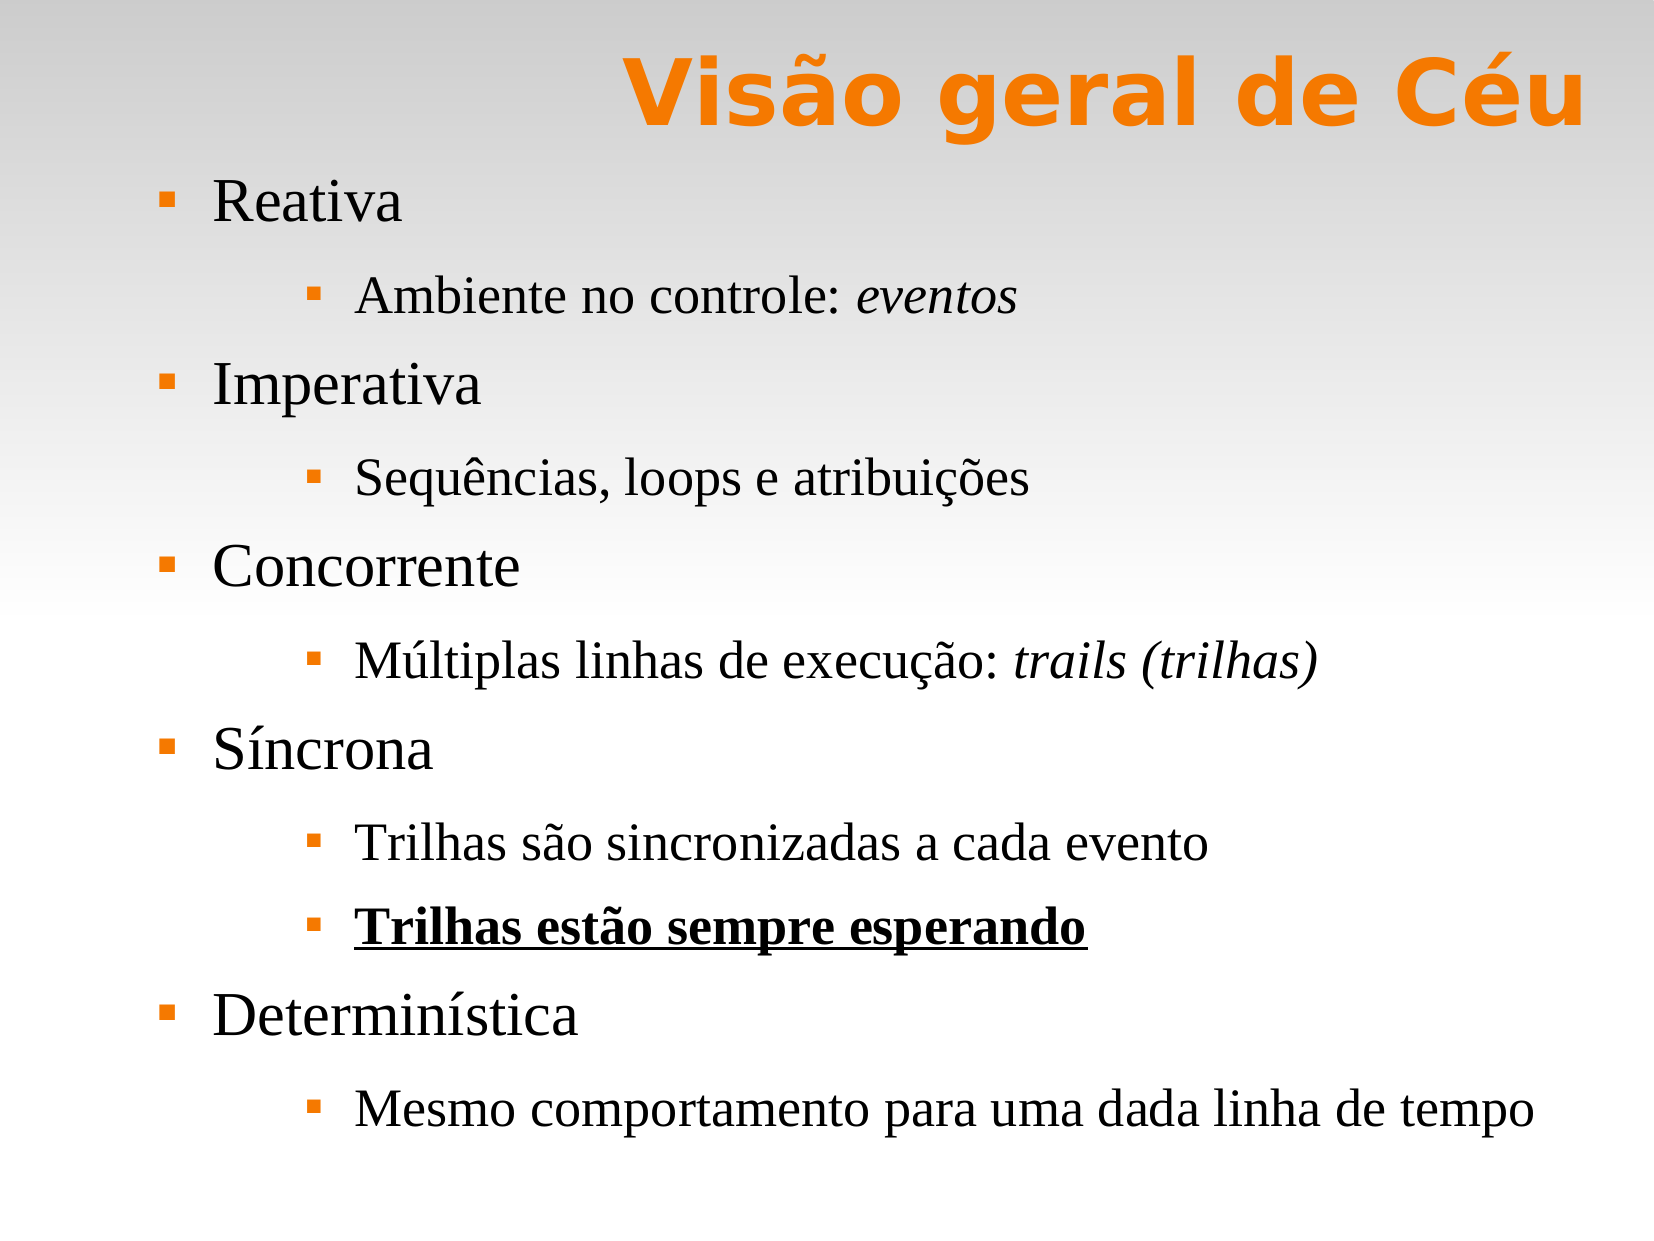

# Visão geral de Céu
Reativa
Ambiente no controle: eventos
Imperativa
Sequências, loops e atribuições
Concorrente
Múltiplas linhas de execução: trails (trilhas)
Síncrona
Trilhas são sincronizadas a cada evento
Trilhas estão sempre esperando
Determinística
Mesmo comportamento para uma dada linha de tempo